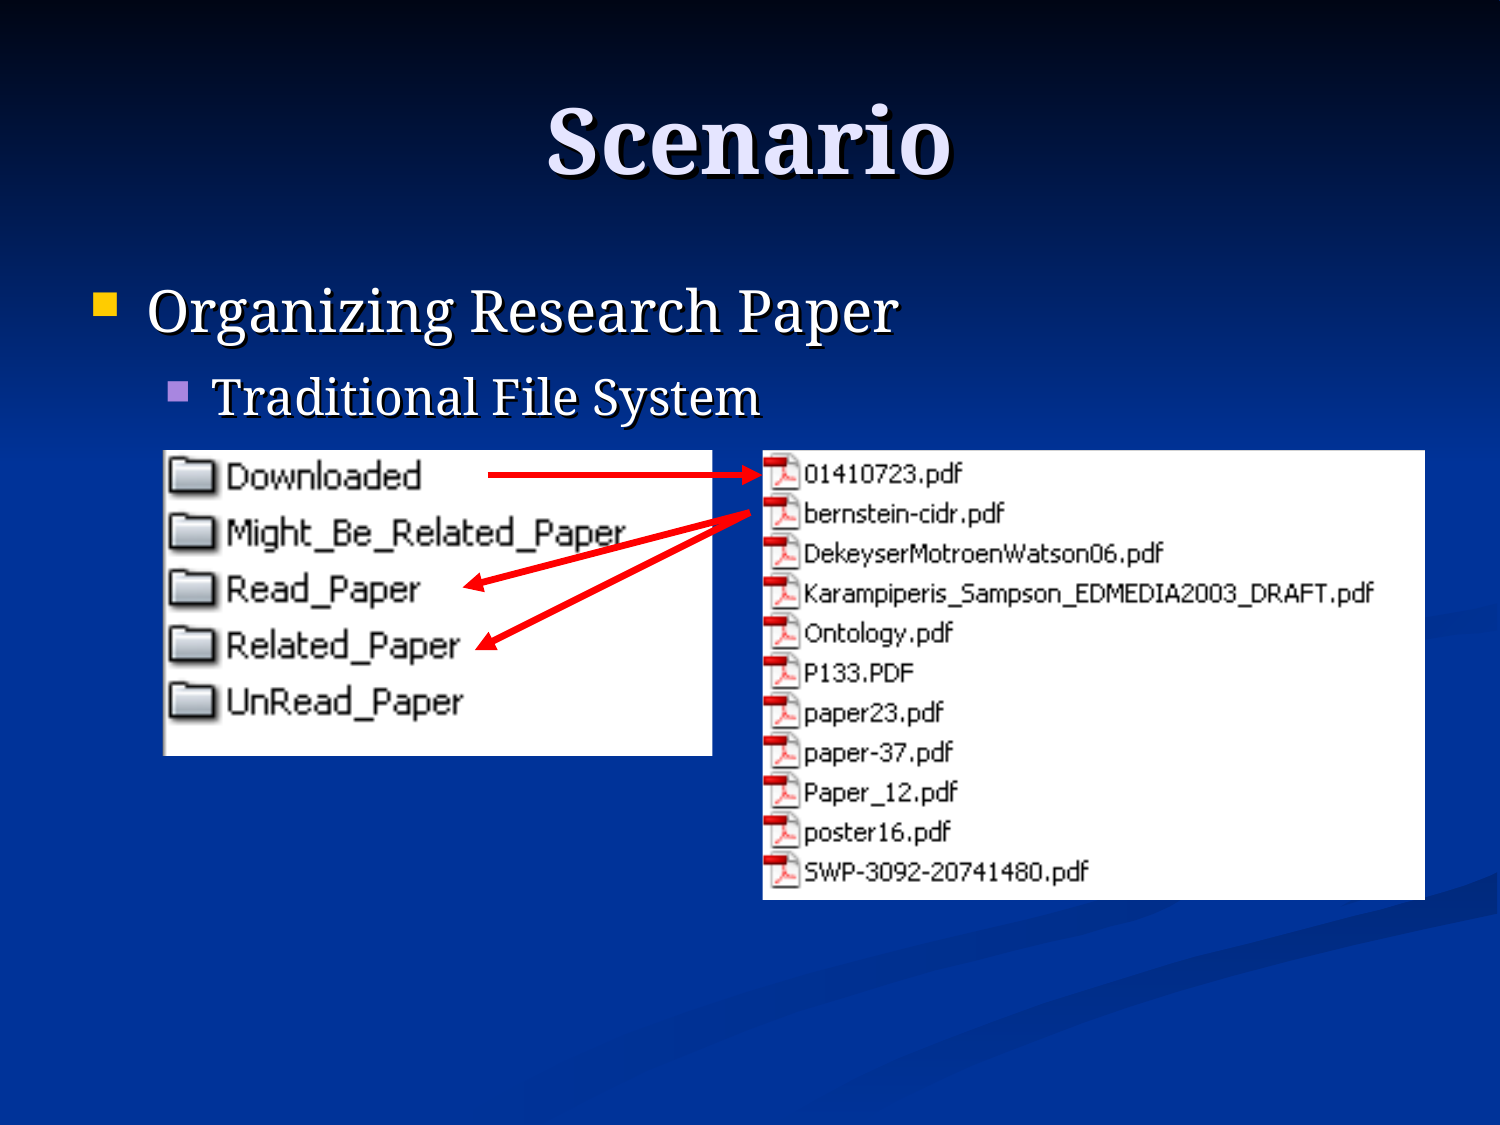

# Scenario
Organizing Research Paper
Traditional File System